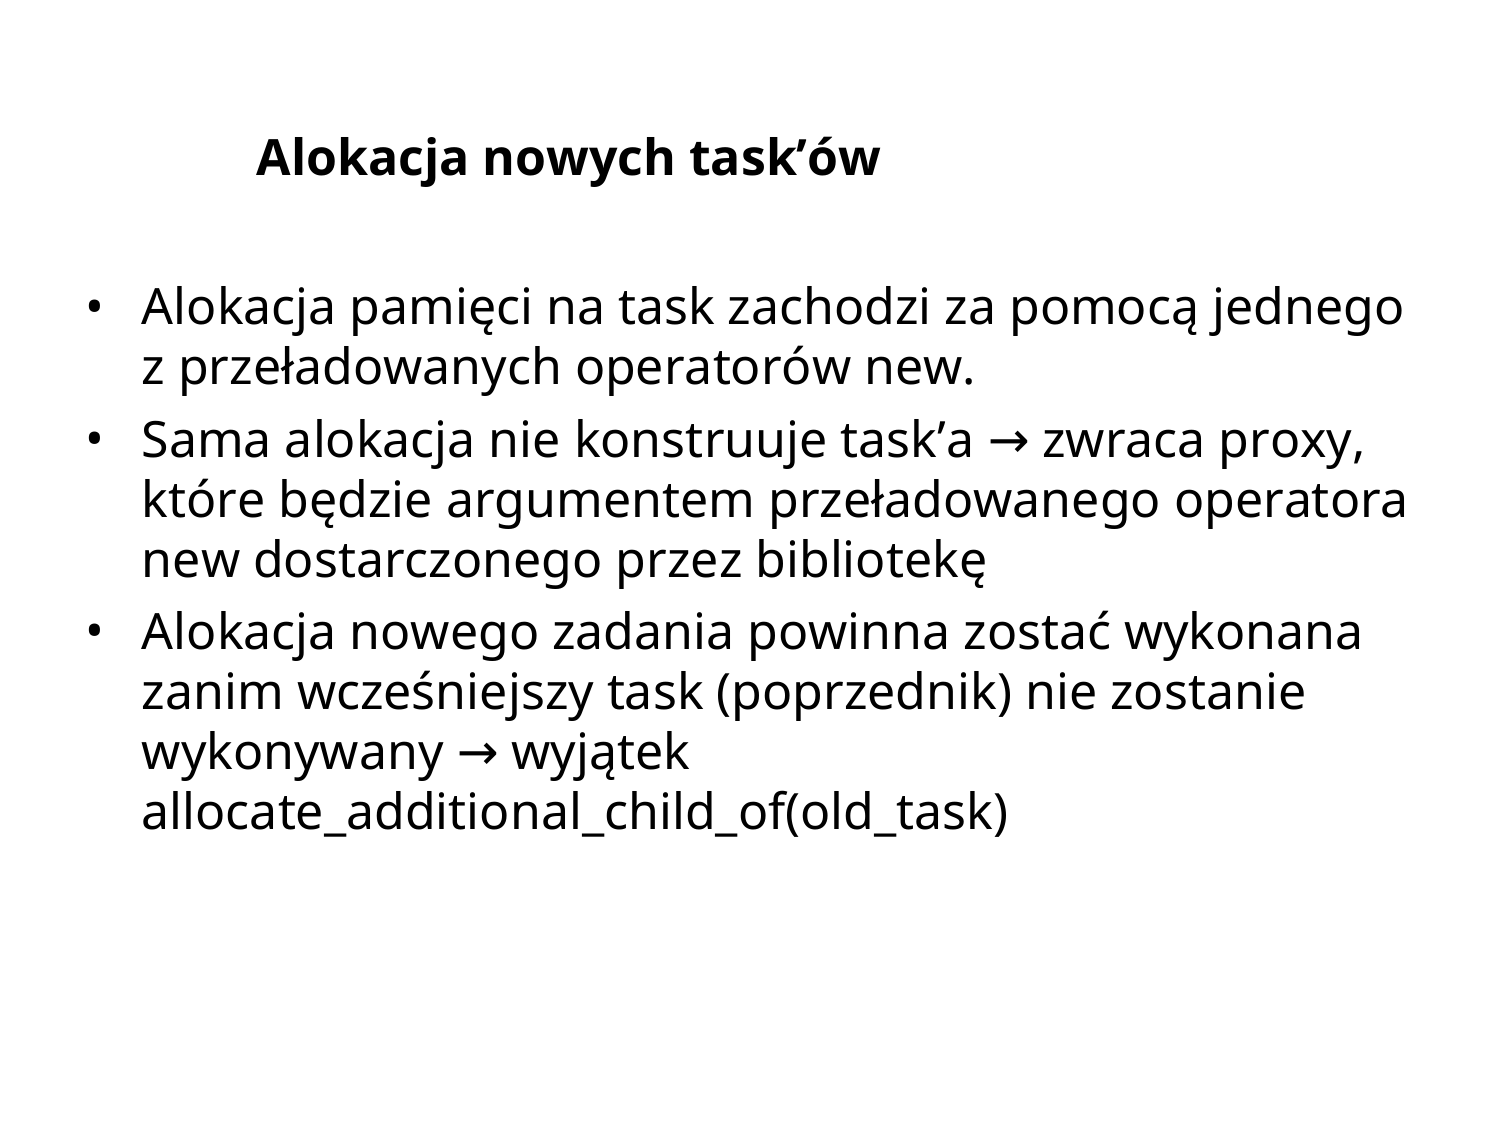

# Alokacja nowych task’ów
Alokacja pamięci na task zachodzi za pomocą jednego z przeładowanych operatorów new.
Sama alokacja nie konstruuje task’a → zwraca proxy, które będzie argumentem przeładowanego operatora new dostarczonego przez bibliotekę
Alokacja nowego zadania powinna zostać wykonana zanim wcześniejszy task (poprzednik) nie zostanie wykonywany → wyjątek allocate_additional_child_of(old_task)